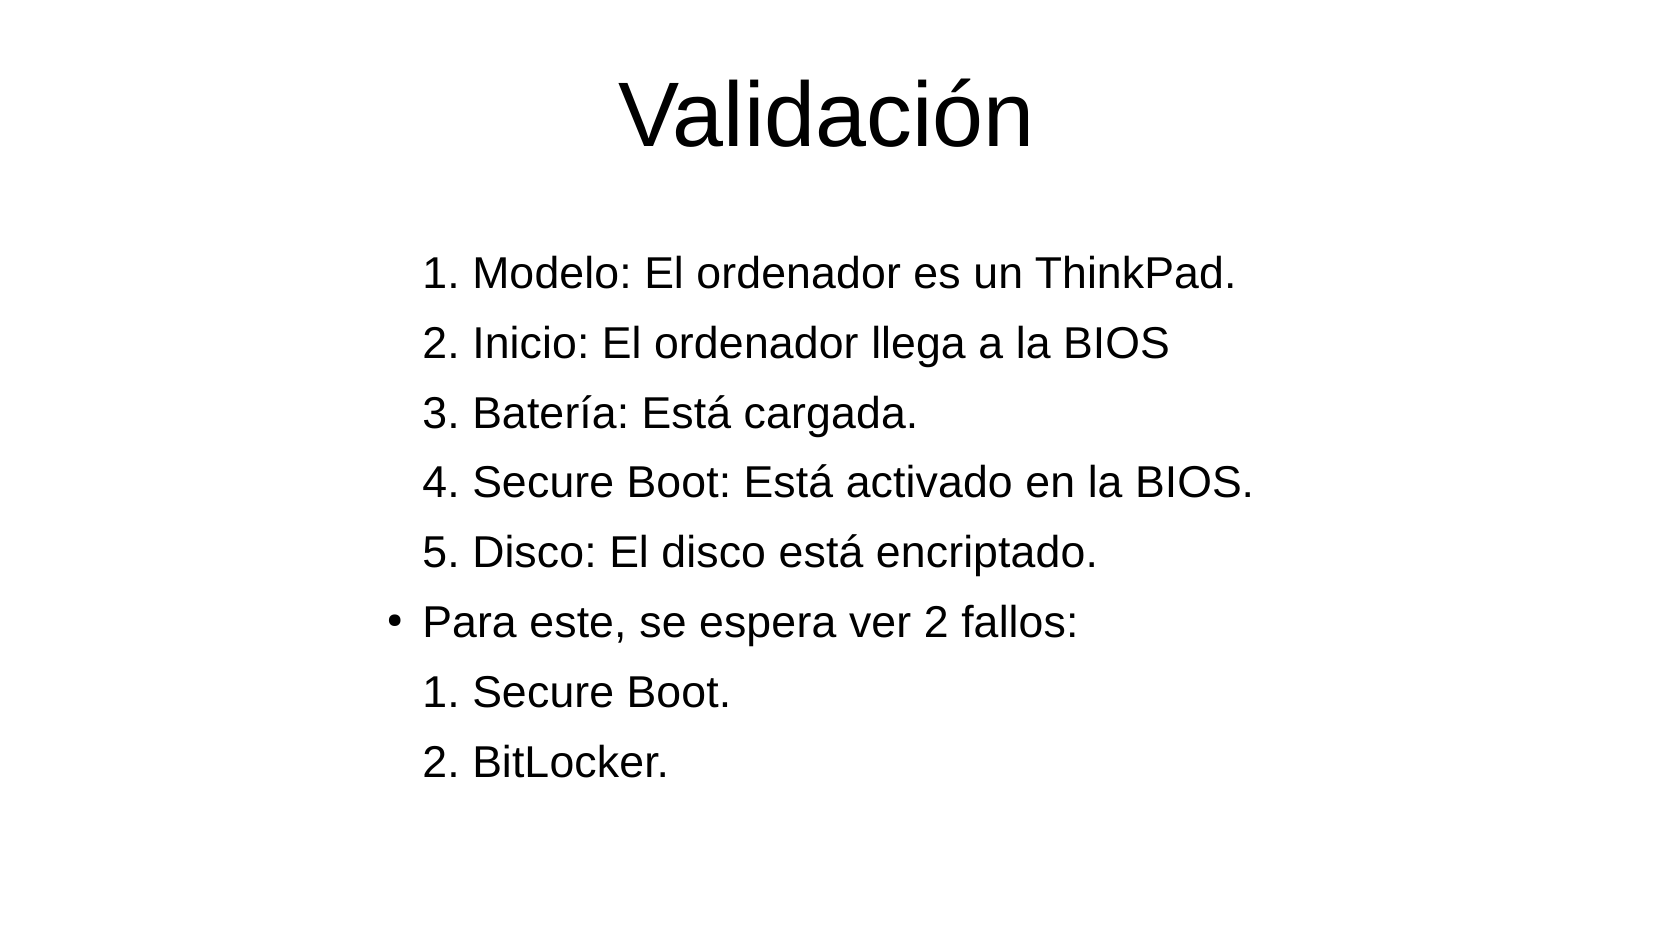

# Validación
1. Modelo: El ordenador es un ThinkPad.
2. Inicio: El ordenador llega a la BIOS
3. Batería: Está cargada.
4. Secure Boot: Está activado en la BIOS.
5. Disco: El disco está encriptado.
Para este, se espera ver 2 fallos:
1. Secure Boot.
2. BitLocker.